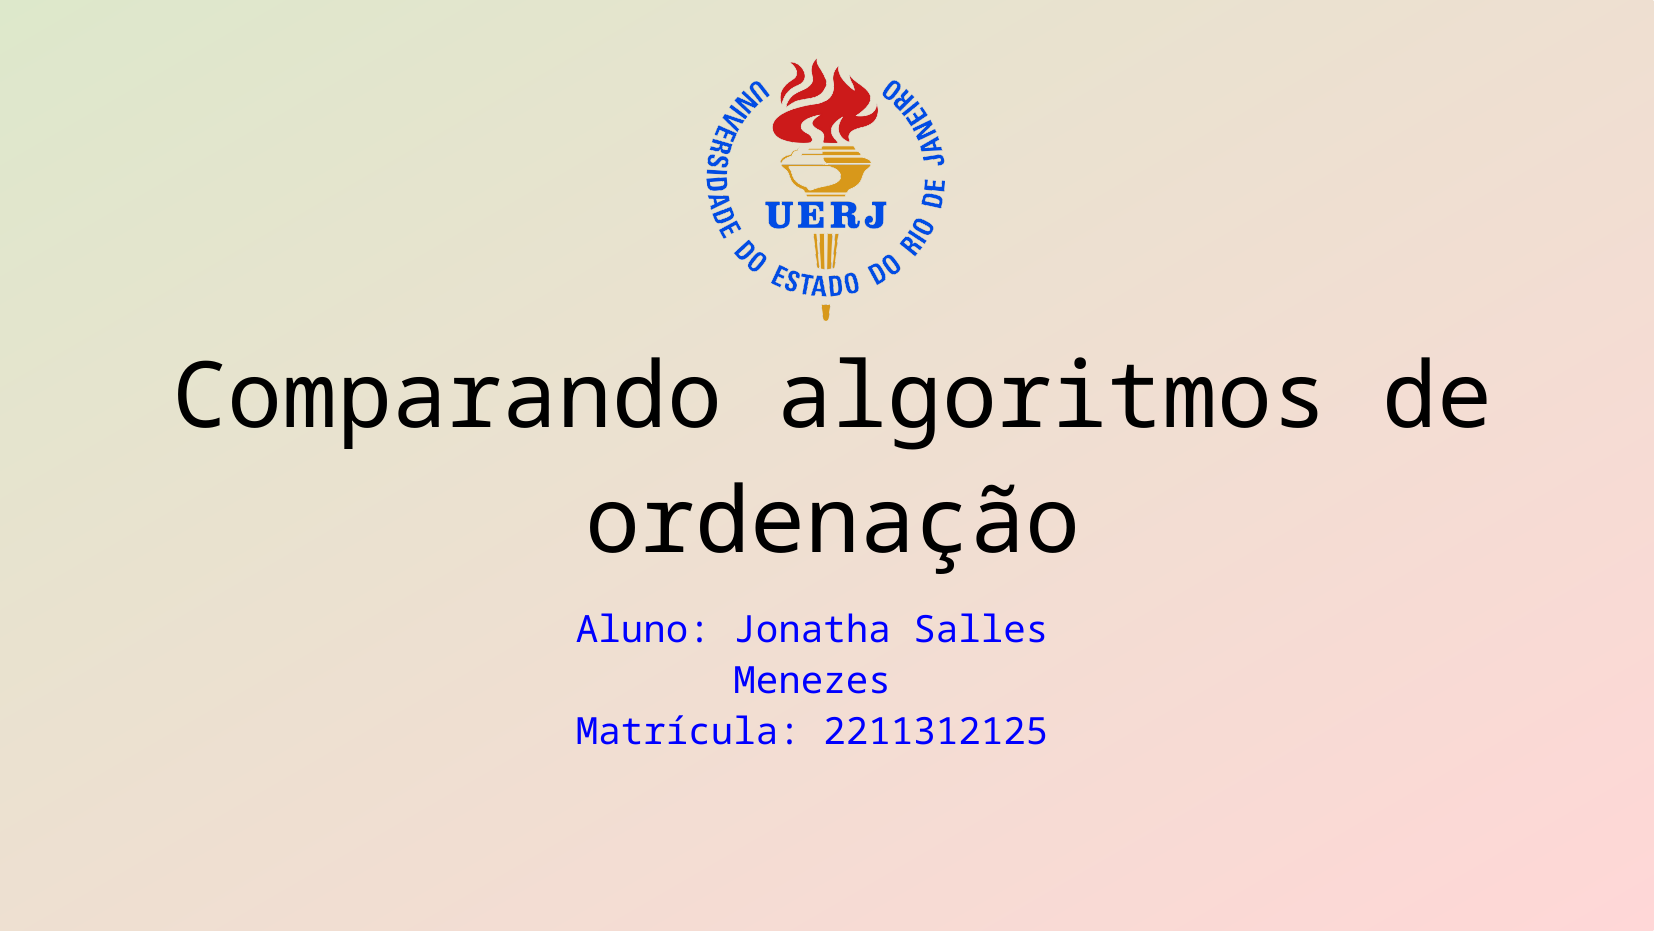

# Comparando algoritmos de ordenação
Aluno: Jonatha Salles Menezes
Matrícula: 2211312125